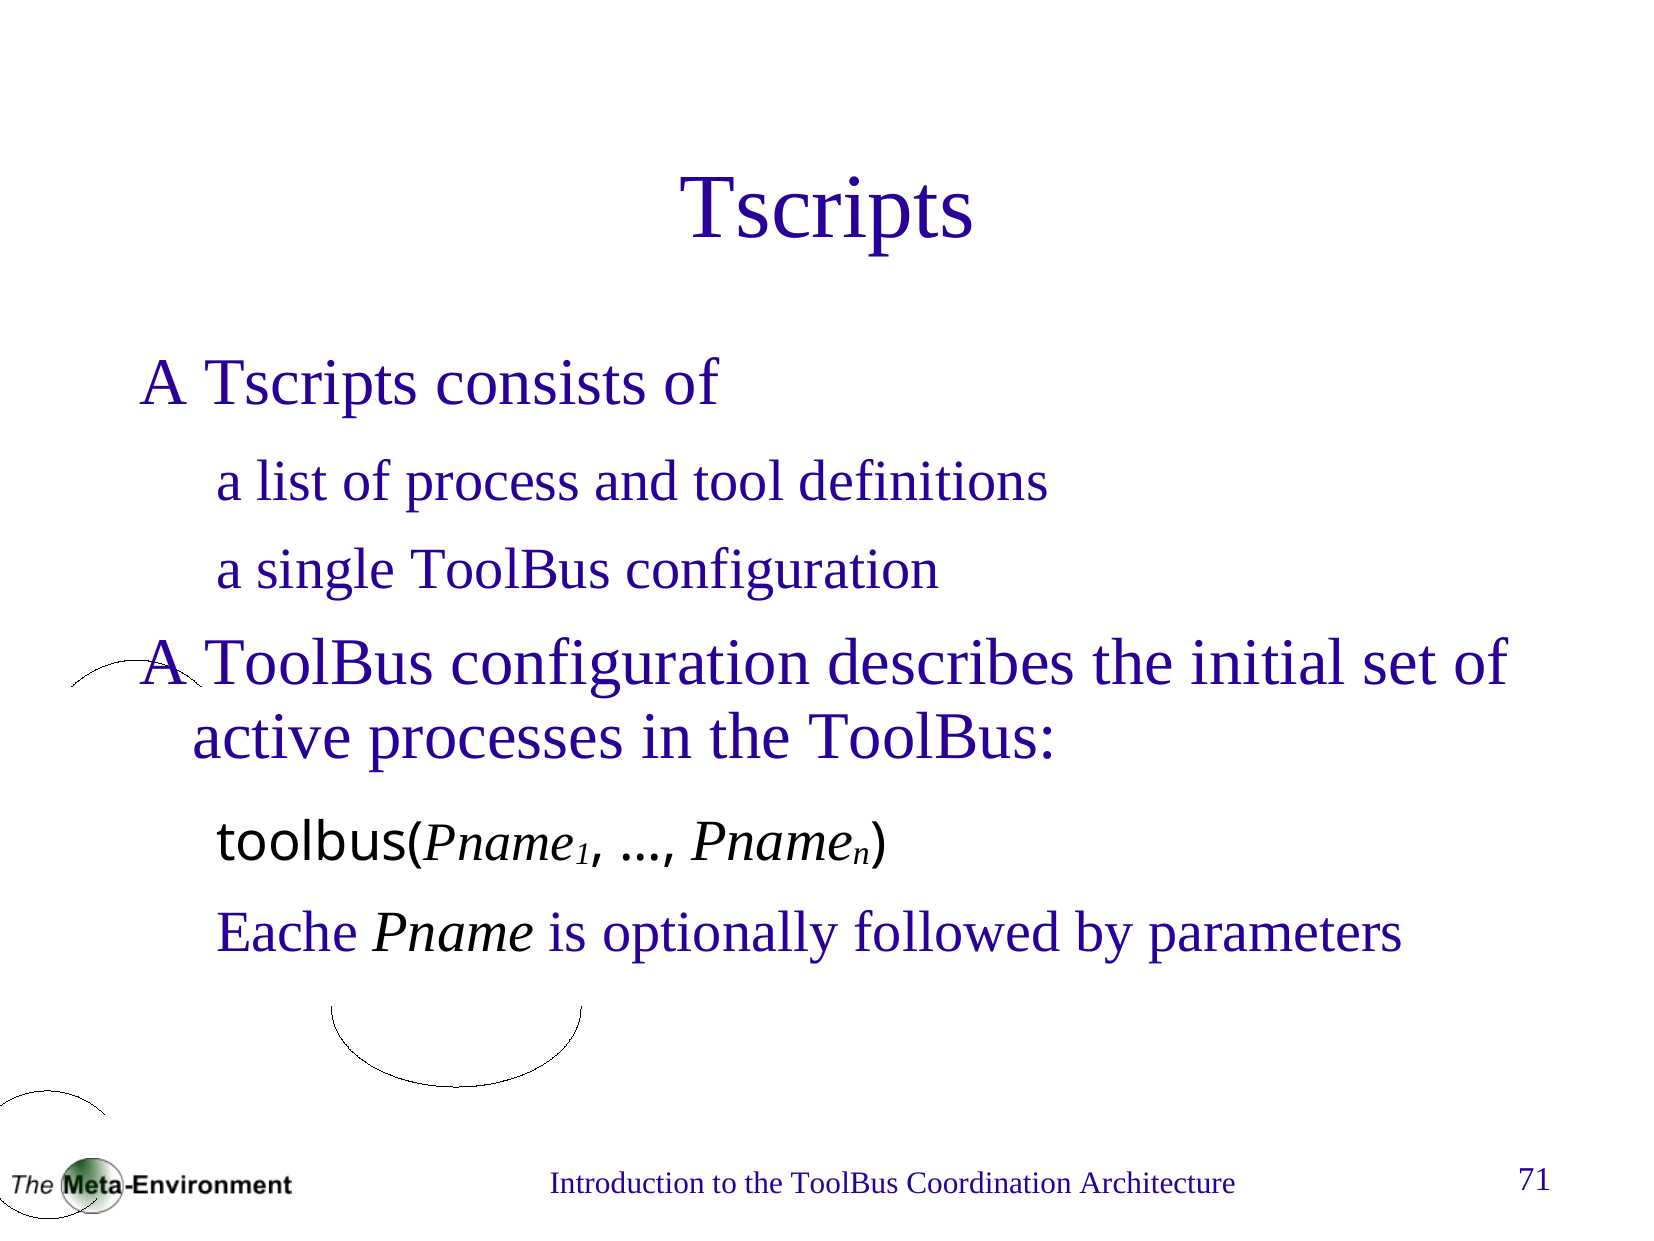

# Tscripts
A Tscripts consists of
a list of process and tool definitions
a single ToolBus configuration
A ToolBus configuration describes the initial set of active processes in the ToolBus:
toolbus(Pname1, ..., Pnamen)
Eache Pname is optionally followed by parameters